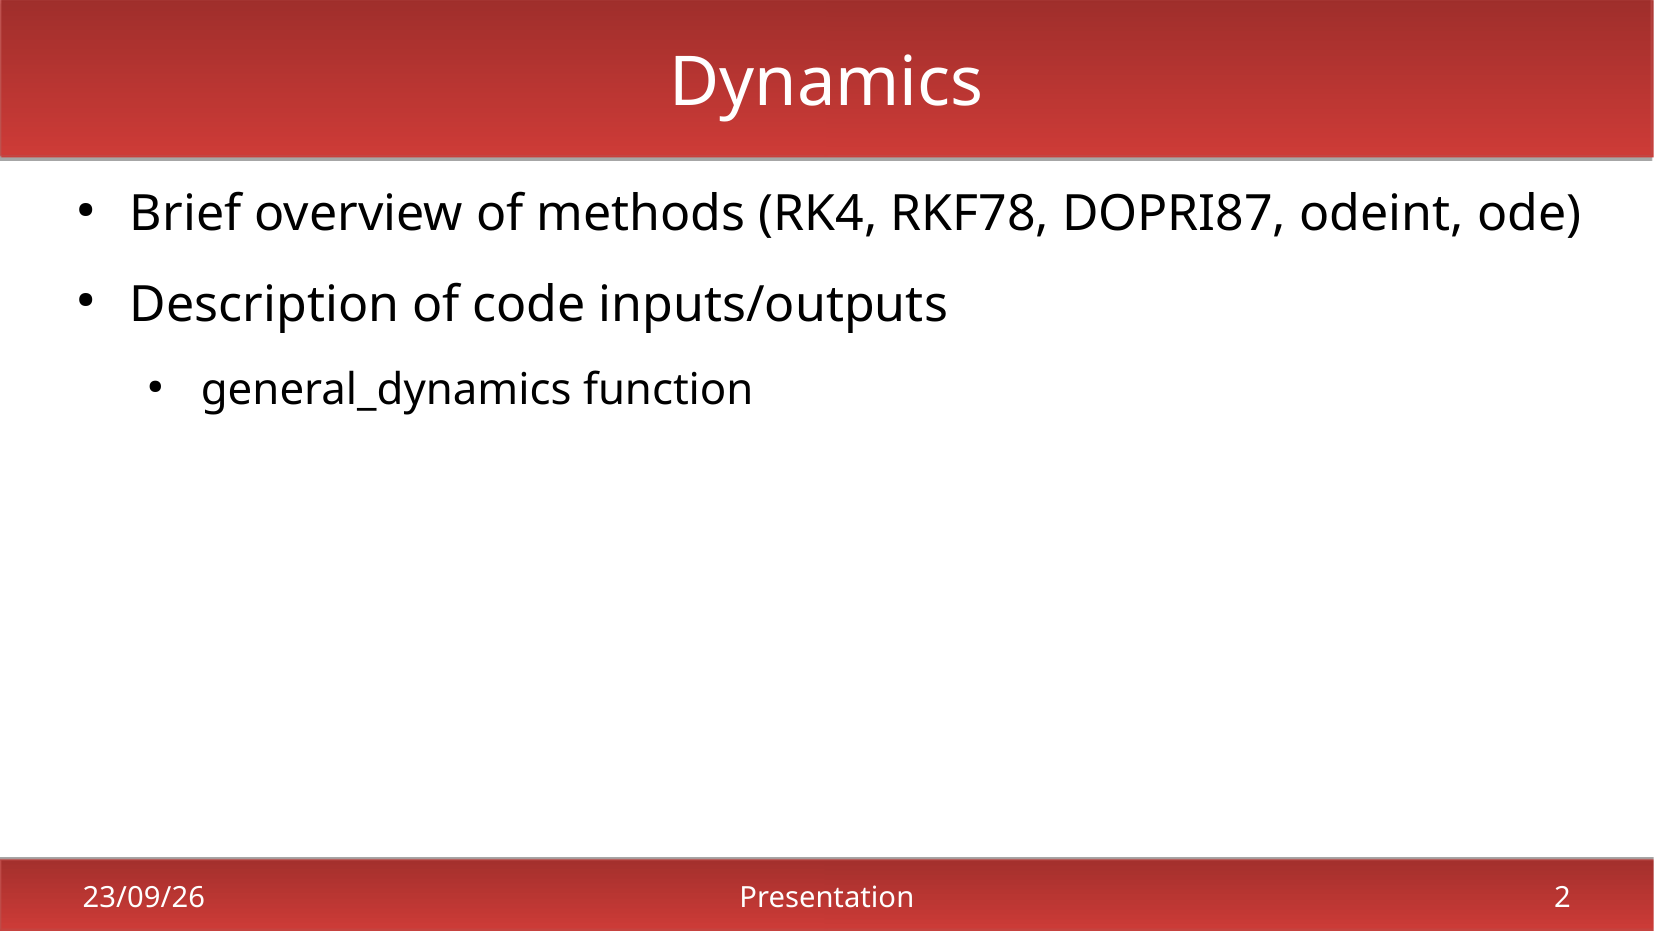

# Dynamics
Brief overview of methods (RK4, RKF78, DOPRI87, odeint, ode)
Description of code inputs/outputs
general_dynamics function
Presentation
2